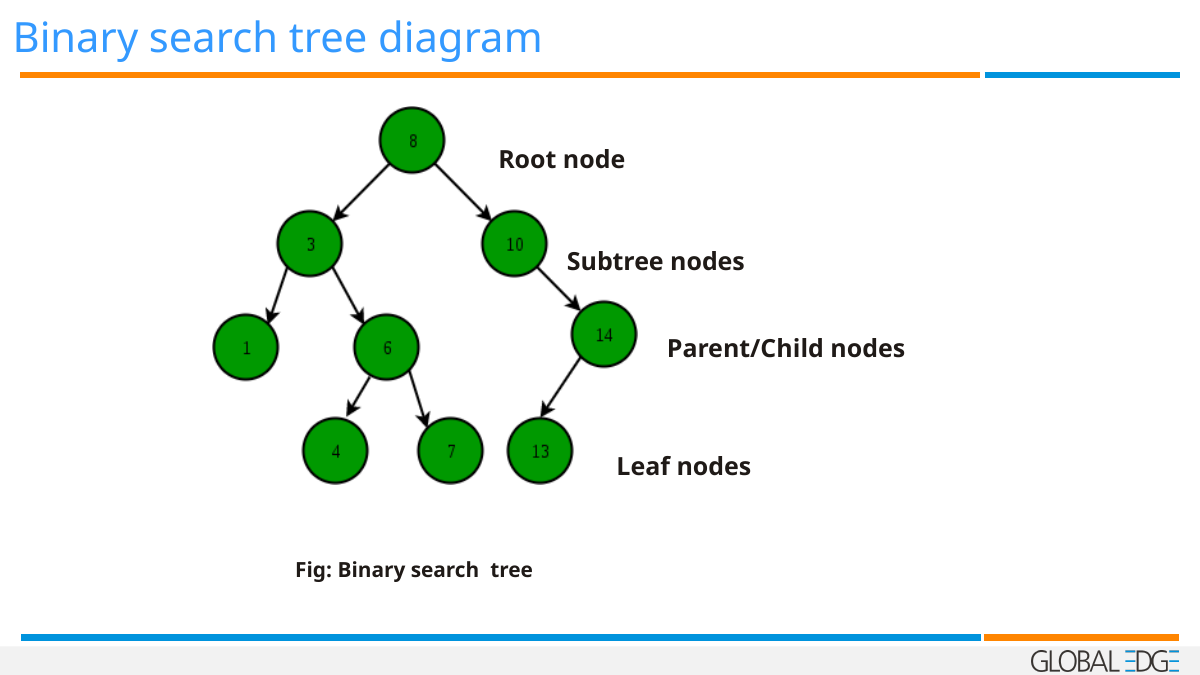

# Binary search tree diagram
Root node
Subtree nodes
Parent/Child nodes
Leaf nodes
Fig: Binary search tree